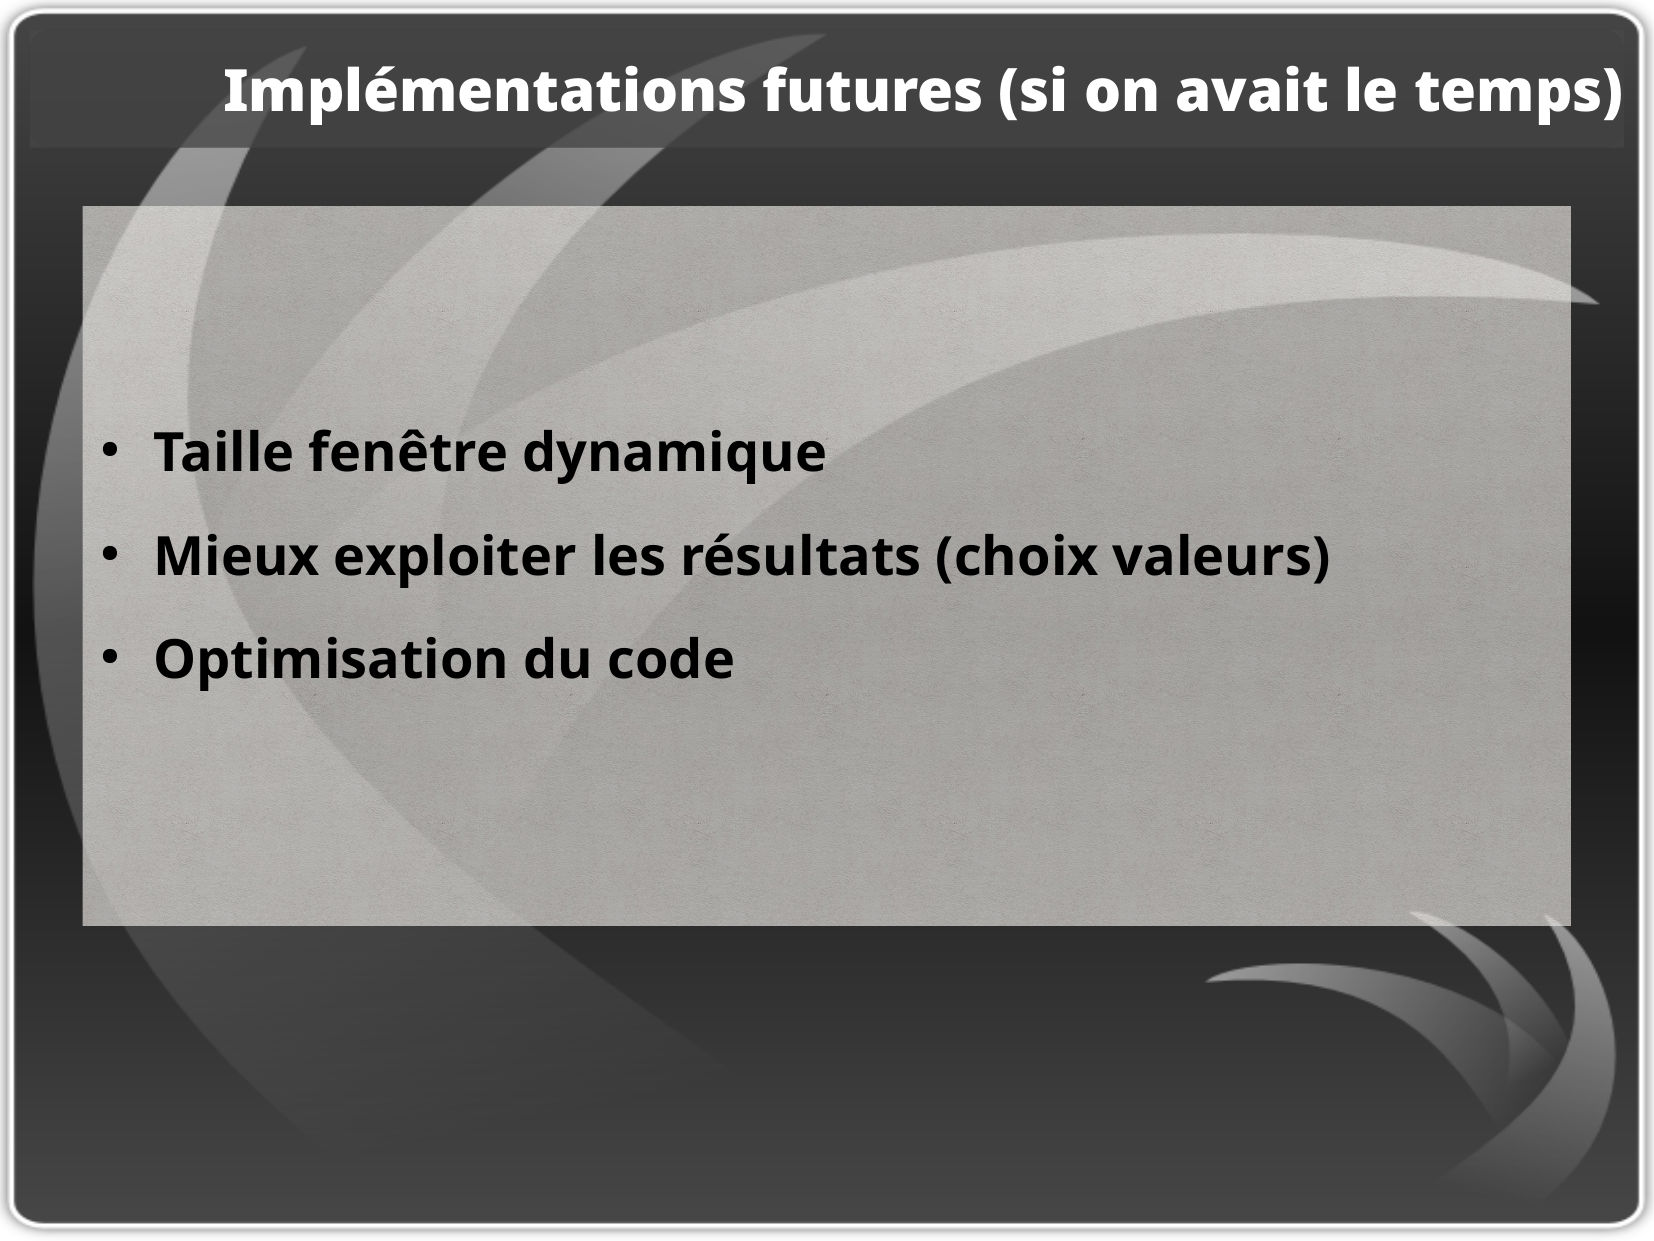

# Implémentations futures (si on avait le temps)
Taille fenêtre dynamique
Mieux exploiter les résultats (choix valeurs)
Optimisation du code